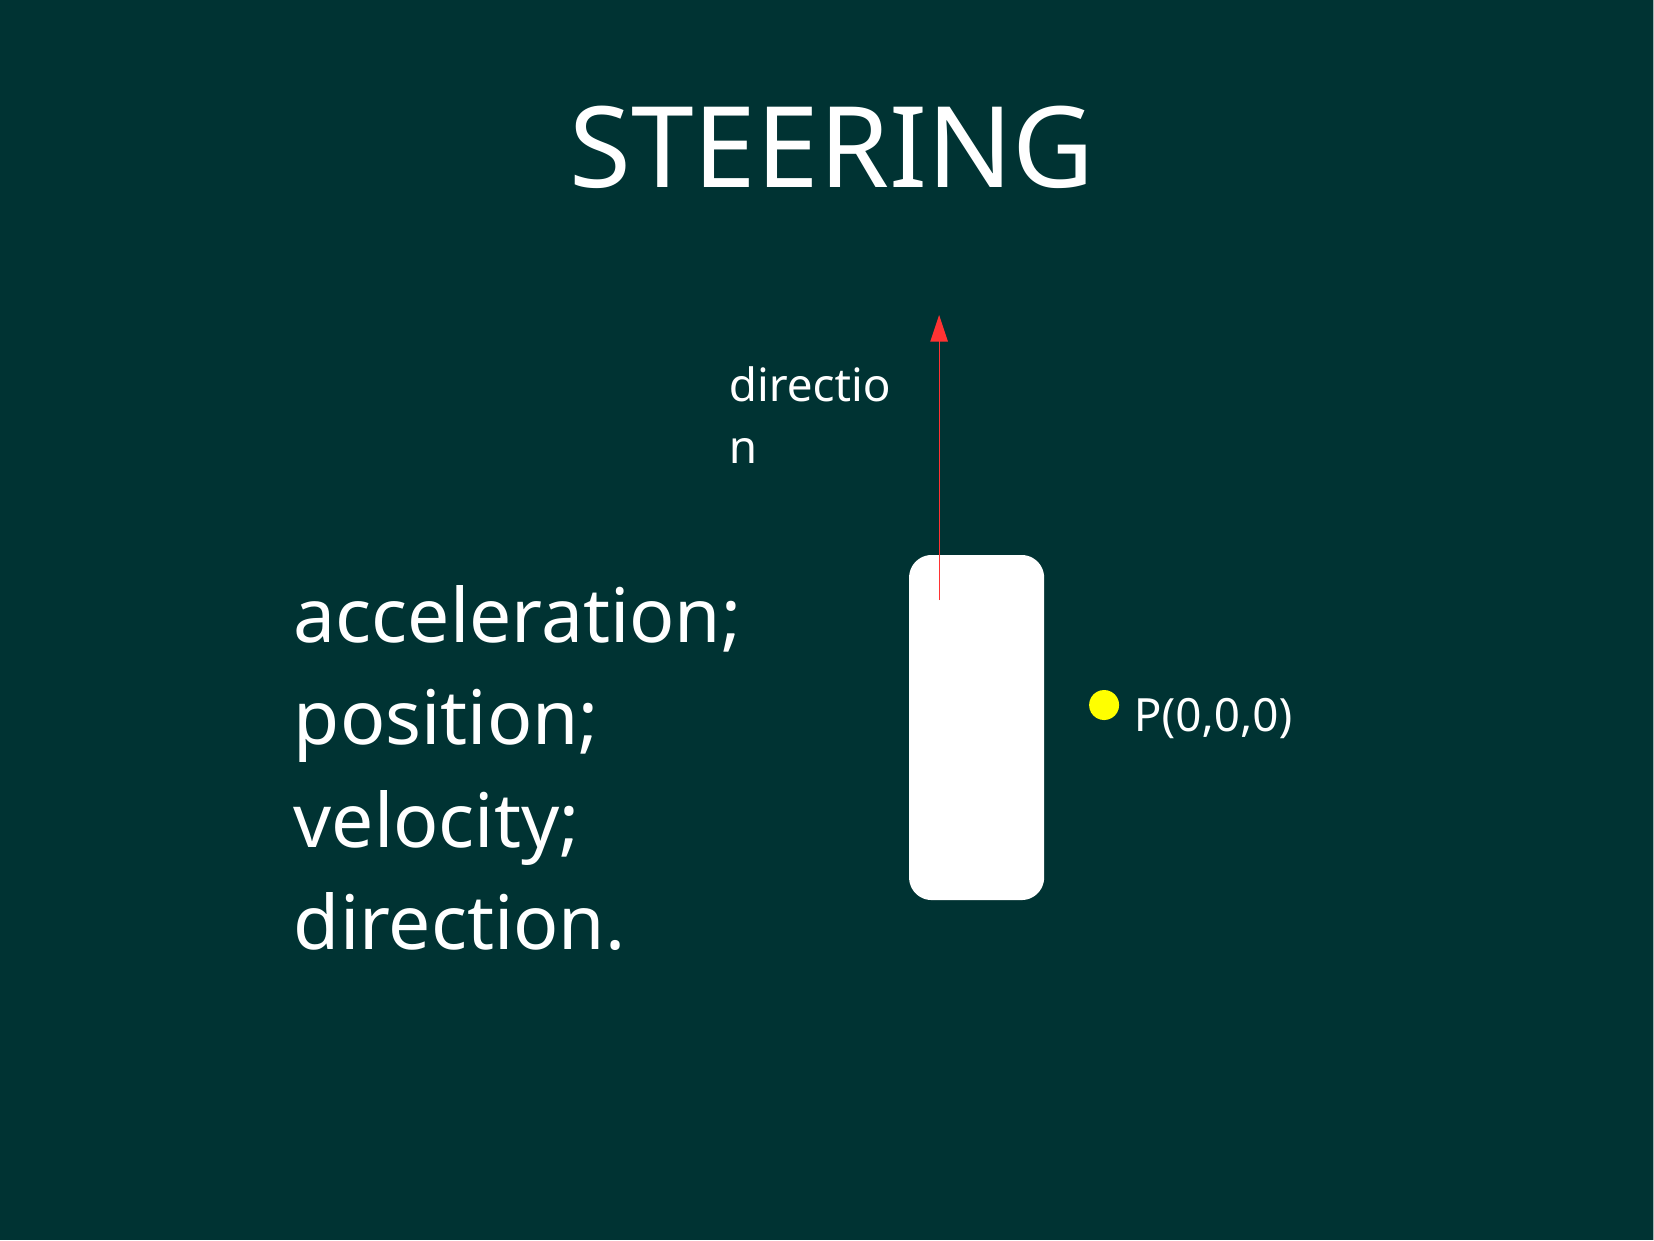

STEERING
direction
acceleration;
position;
velocity;
direction.
P(0,0,0)